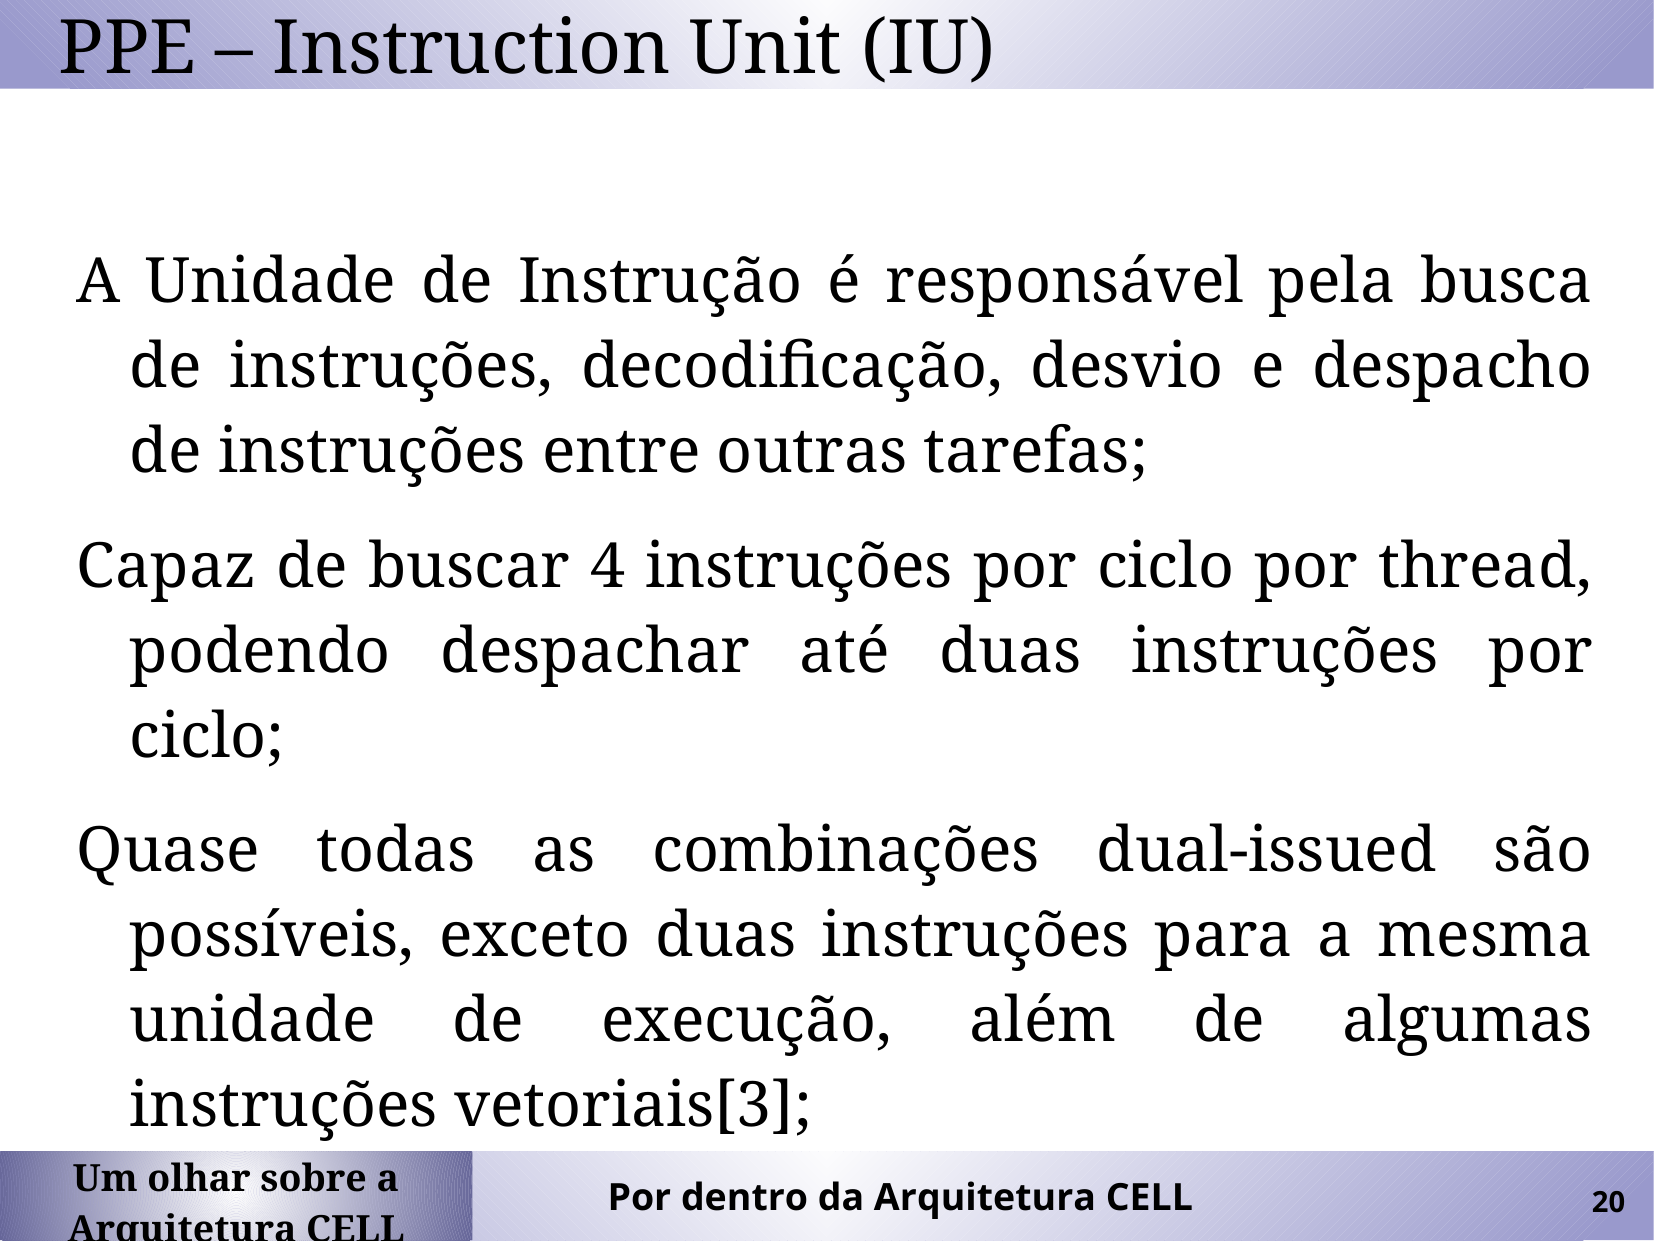

# PPE – Instruction Unit (IU)
A Unidade de Instrução é responsável pela busca de instruções, decodificação, desvio e despacho de instruções entre outras tarefas;
Capaz de buscar 4 instruções por ciclo por thread, podendo despachar até duas instruções por ciclo;
Quase todas as combinações dual-issued são possíveis, exceto duas instruções para a mesma unidade de execução, além de algumas instruções vetoriais[3];
Por dentro da Arquitetura CELL
20